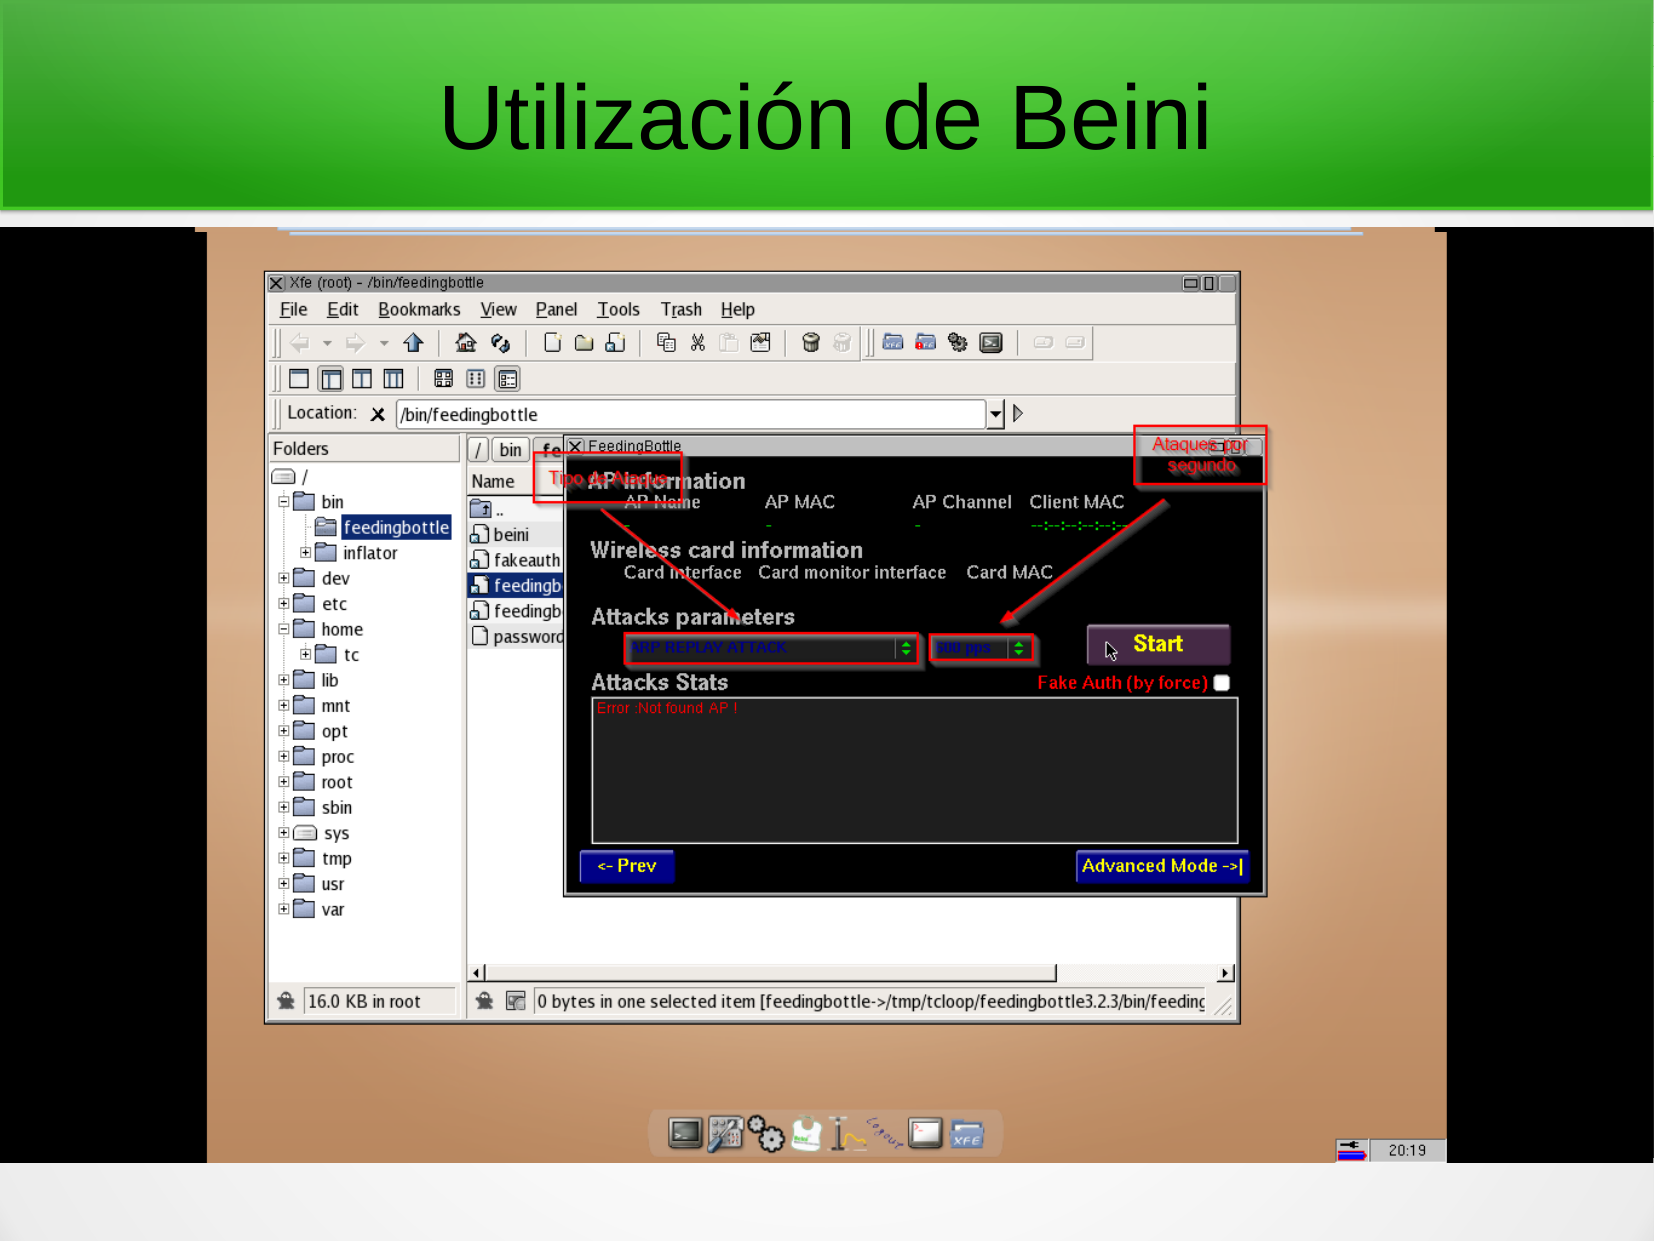

# Utilización de Beini
Entramos a nuestra máquina con el sistema Beini desde el USB, CD, etc
Ejecutamos la utilidad FeedingBottle o Inflator